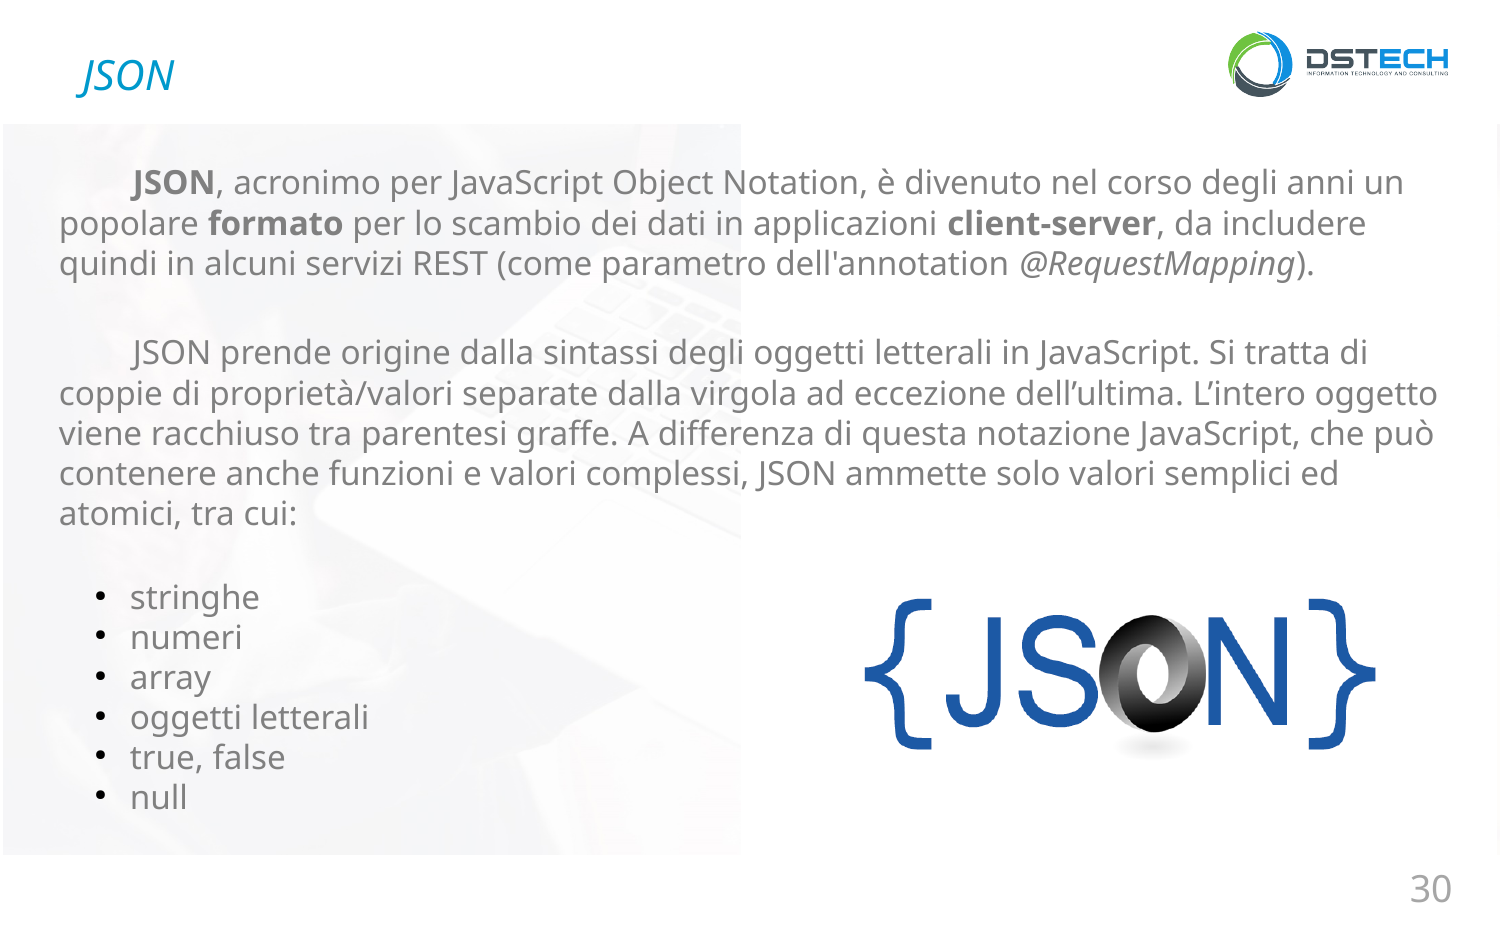

JSON
	JSON, acronimo per JavaScript Object Notation, è divenuto nel corso degli anni un popolare formato per lo scambio dei dati in applicazioni client-server, da includere quindi in alcuni servizi REST (come parametro dell'annotation @RequestMapping).
	JSON prende origine dalla sintassi degli oggetti letterali in JavaScript. Si tratta di coppie di proprietà/valori separate dalla virgola ad eccezione dell’ultima. L’intero oggetto viene racchiuso tra parentesi graffe. A differenza di questa notazione JavaScript, che può contenere anche funzioni e valori complessi, JSON ammette solo valori semplici ed atomici, tra cui:
stringhe
numeri
array
oggetti letterali
true, false
null
30